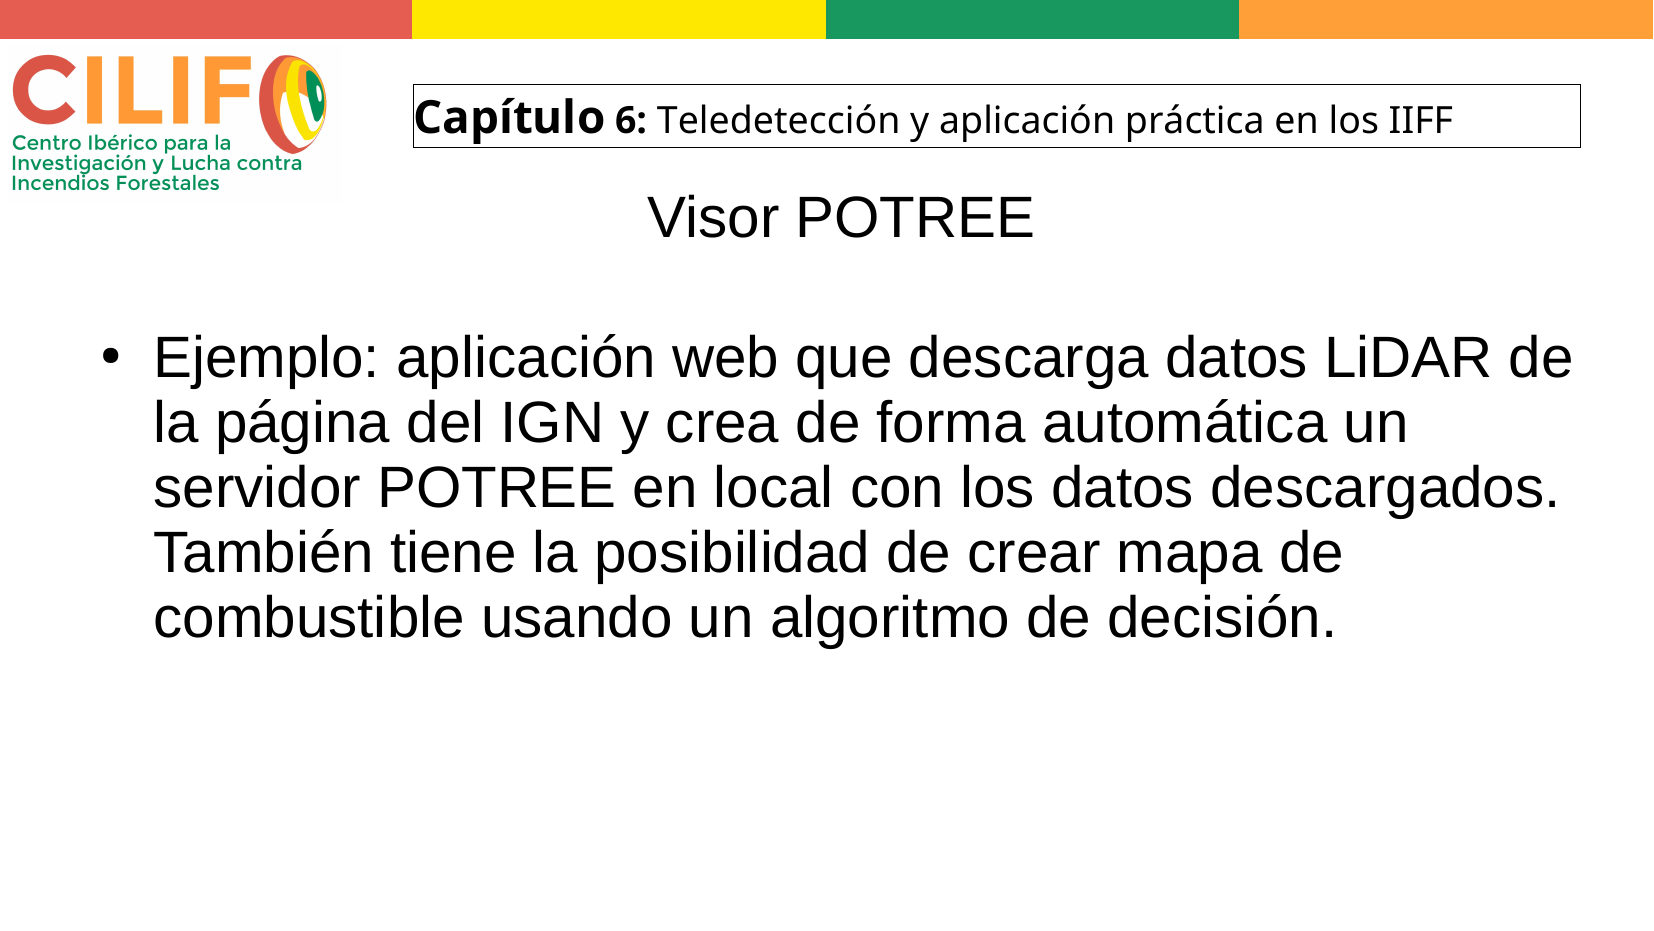

# Visor POTREE
Ejemplo: aplicación web que descarga datos LiDAR de la página del IGN y crea de forma automática un servidor POTREE en local con los datos descargados. También tiene la posibilidad de crear mapa de combustible usando un algoritmo de decisión.